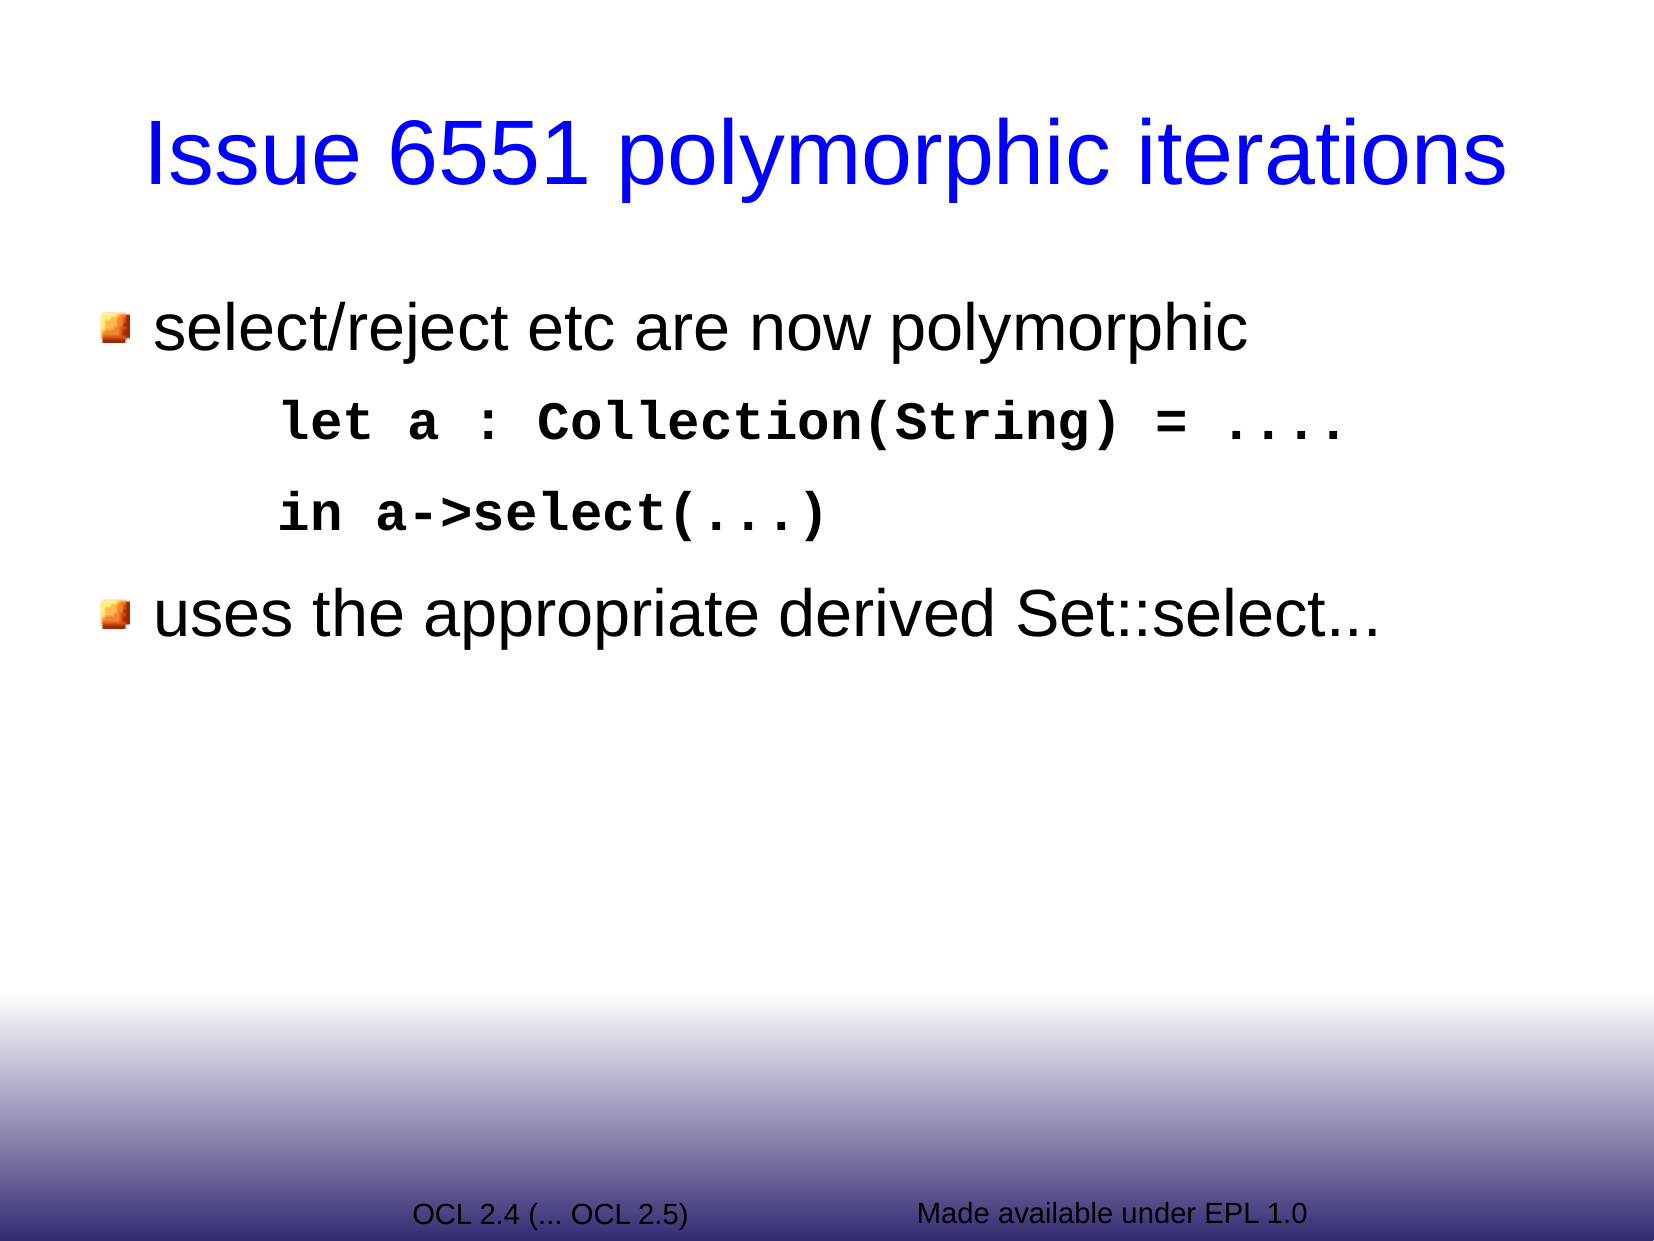

# Issue 6551 polymorphic iterations
select/reject etc are now polymorphic
 let a : Collection(String) = ....
 in a->select(...)
uses the appropriate derived Set::select...
OCL 2.4 (... OCL 2.5)